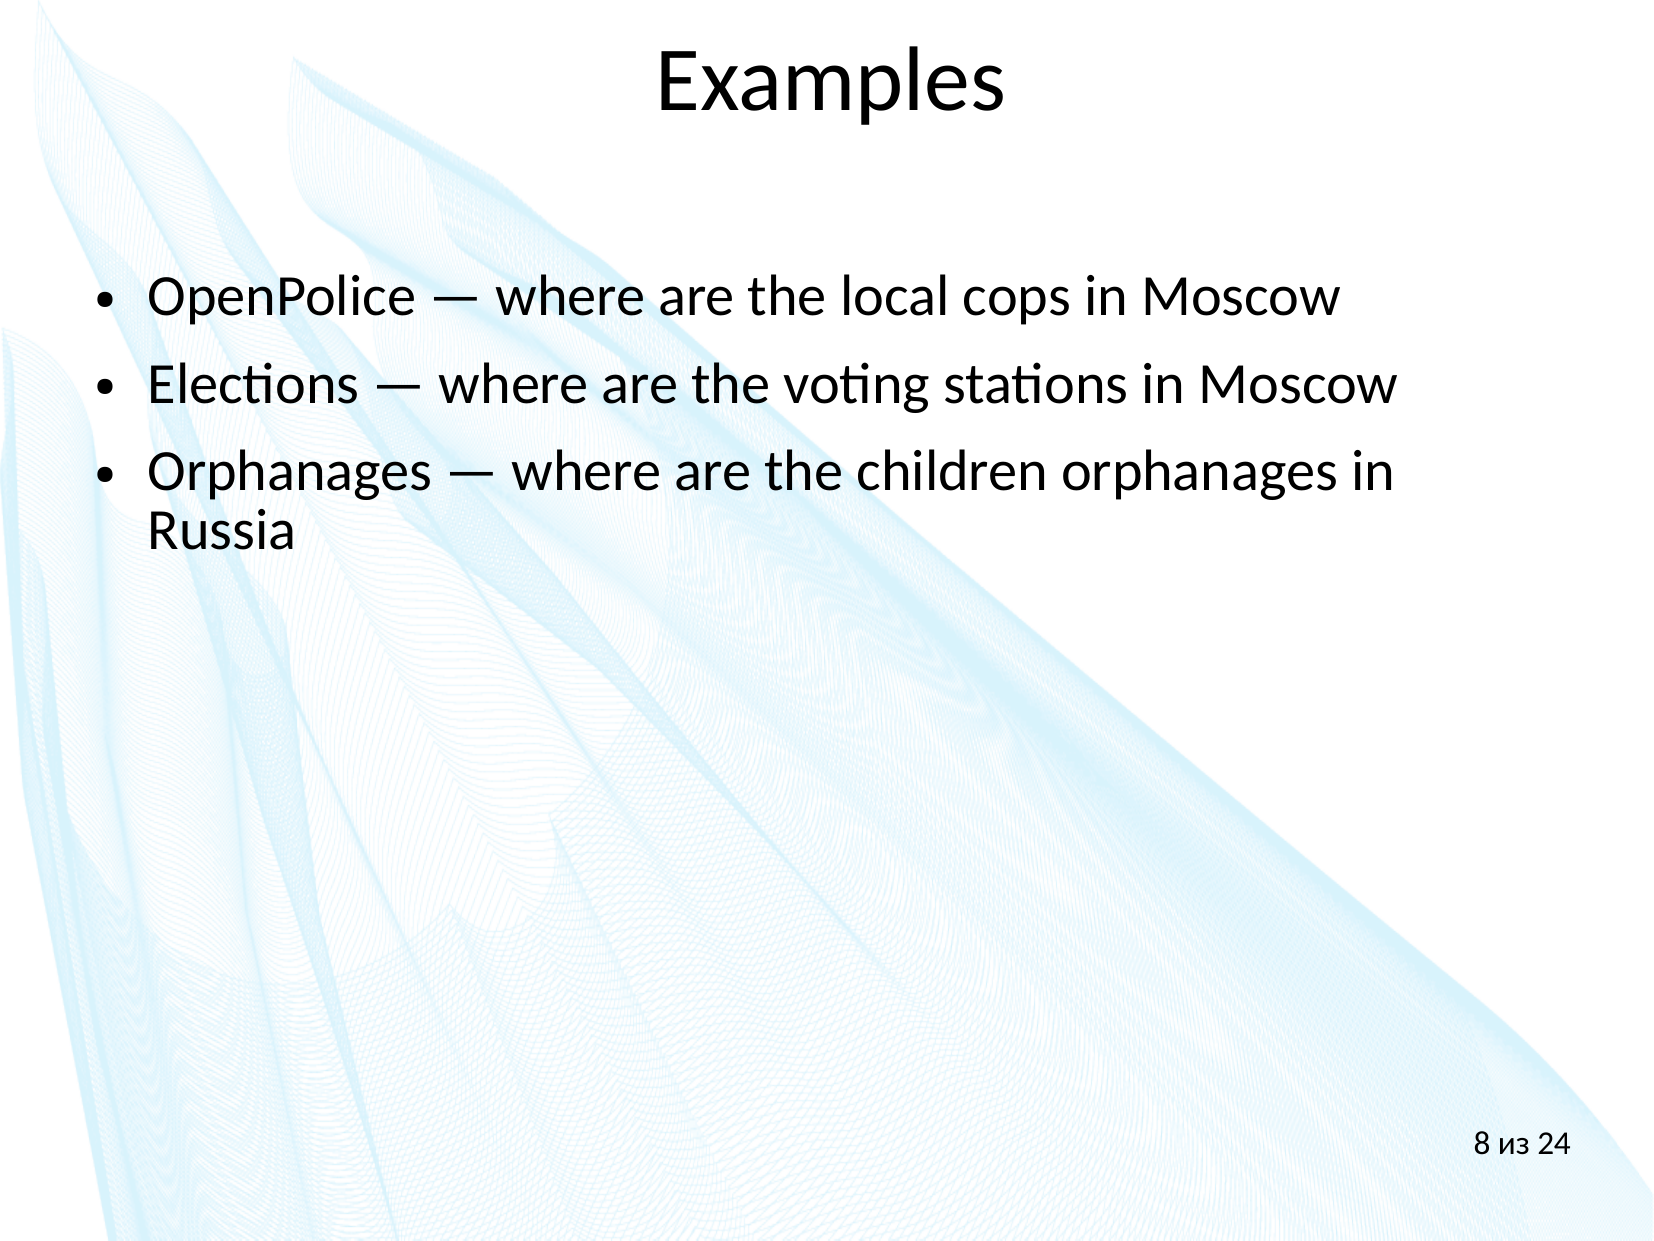

Examples
# OpenPolice — where are the local cops in Moscow
Elections — where are the voting stations in Moscow
Orphanages — where are the children orphanages in Russia
8